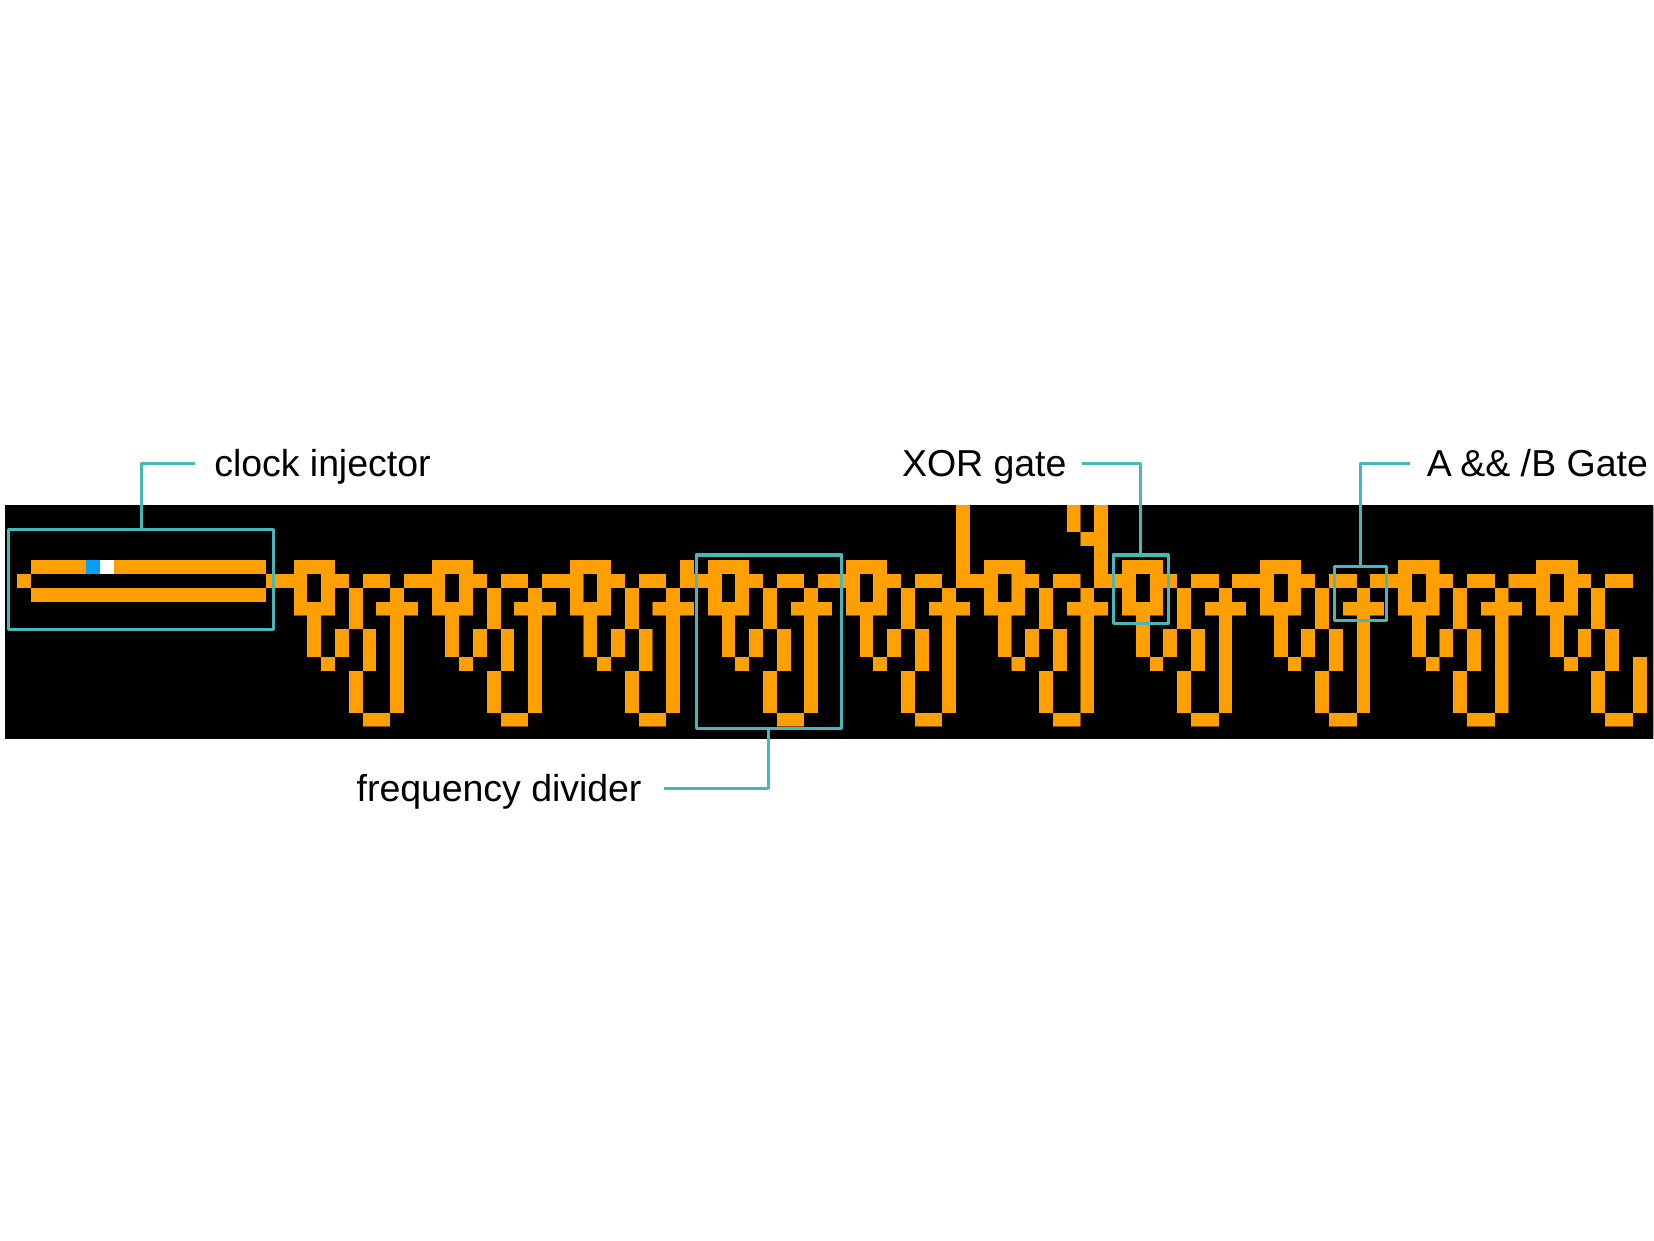

clock injector
A && /B Gate
XOR gate
frequency divider